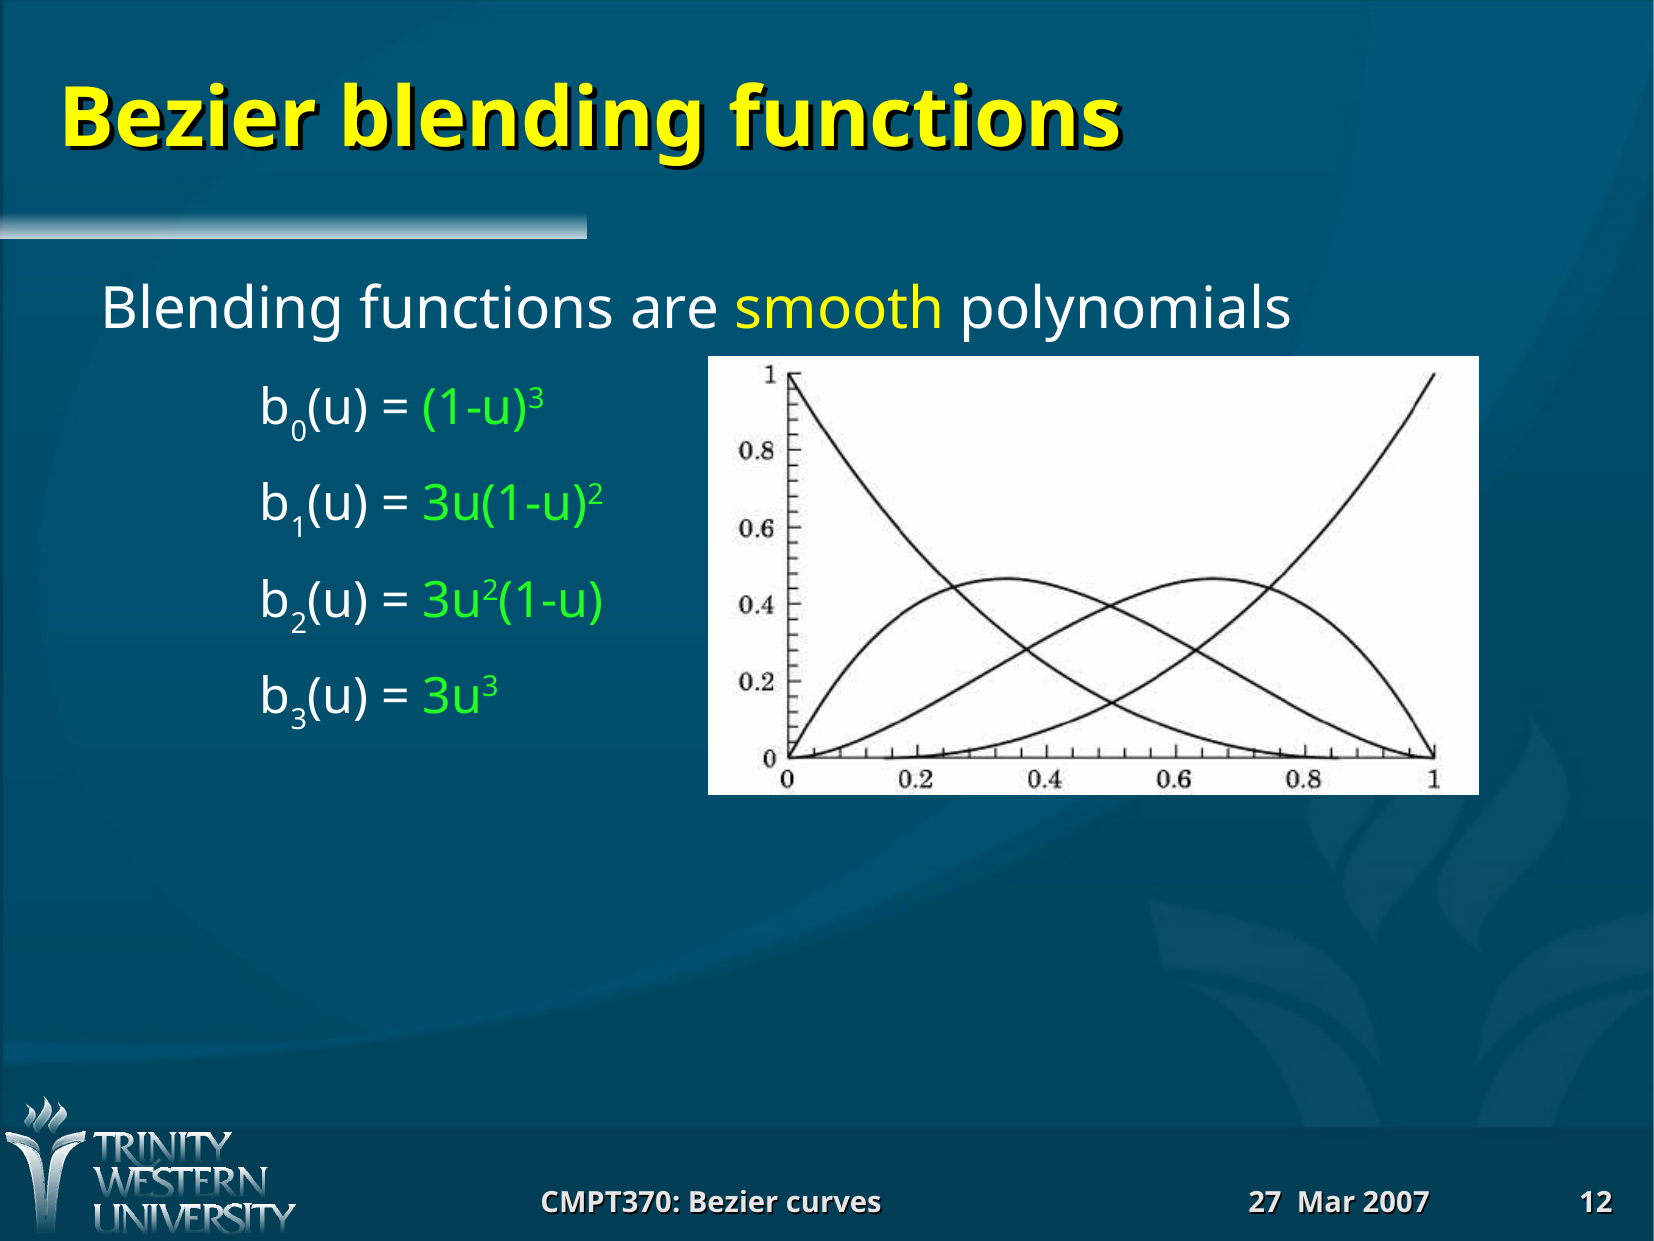

# Bezier blending functions
Blending functions are smooth polynomials
b0(u) = (1-u)3
b1(u) = 3u(1-u)2
b2(u) = 3u2(1-u)
b3(u) = 3u3
CMPT370: Bezier curves
27 Mar 2007
12